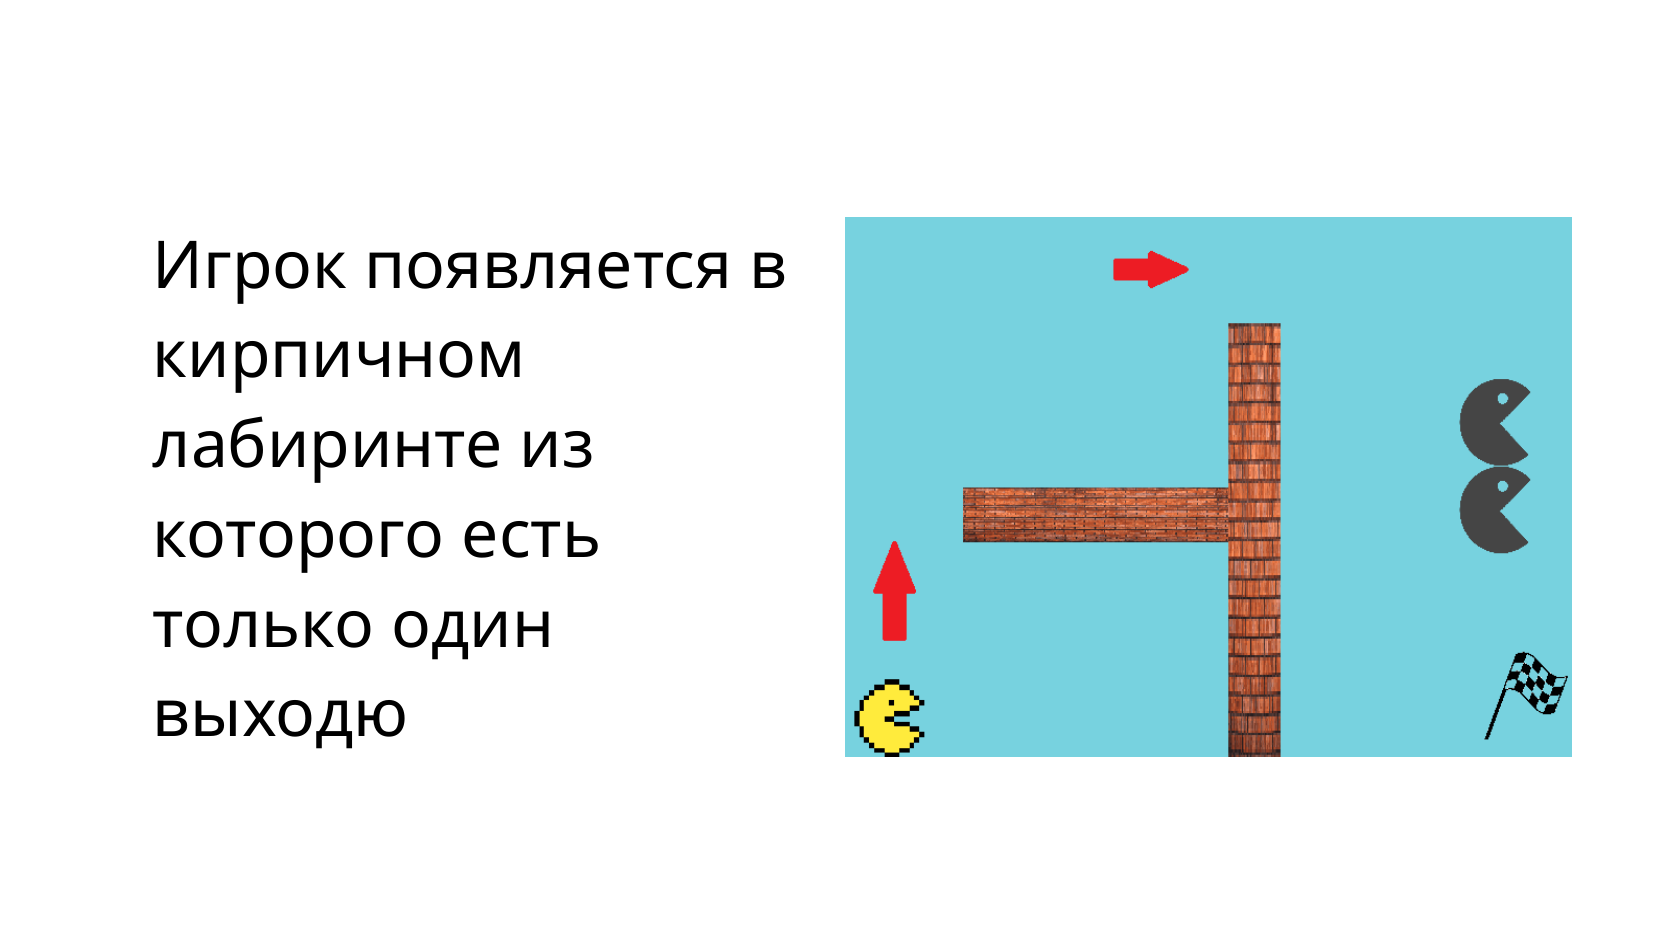

# Игрок появляется в кирпичном лабиринте из которого есть только один выходю